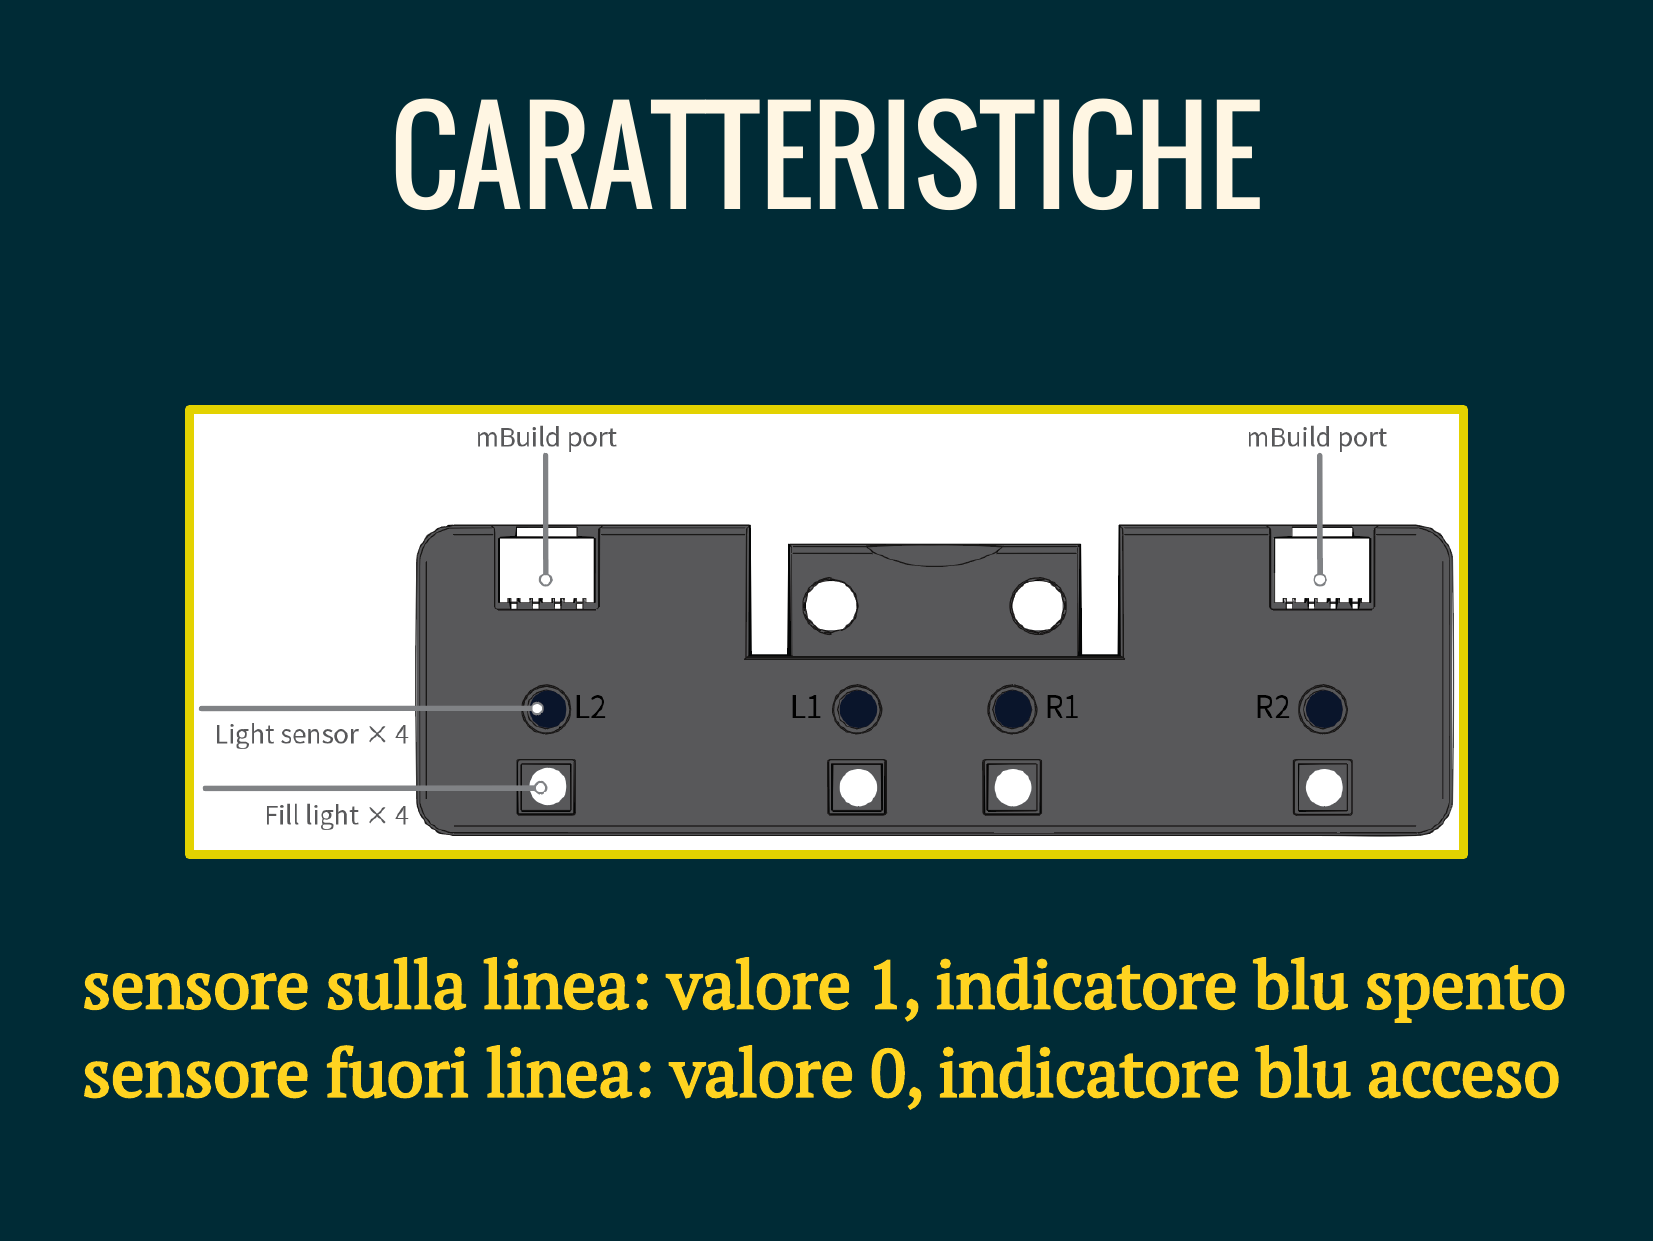

# CARATTERISTICHE
sensore sulla linea: valore 1, indicatore blu spento
sensore fuori linea: valore 0, indicatore blu acceso